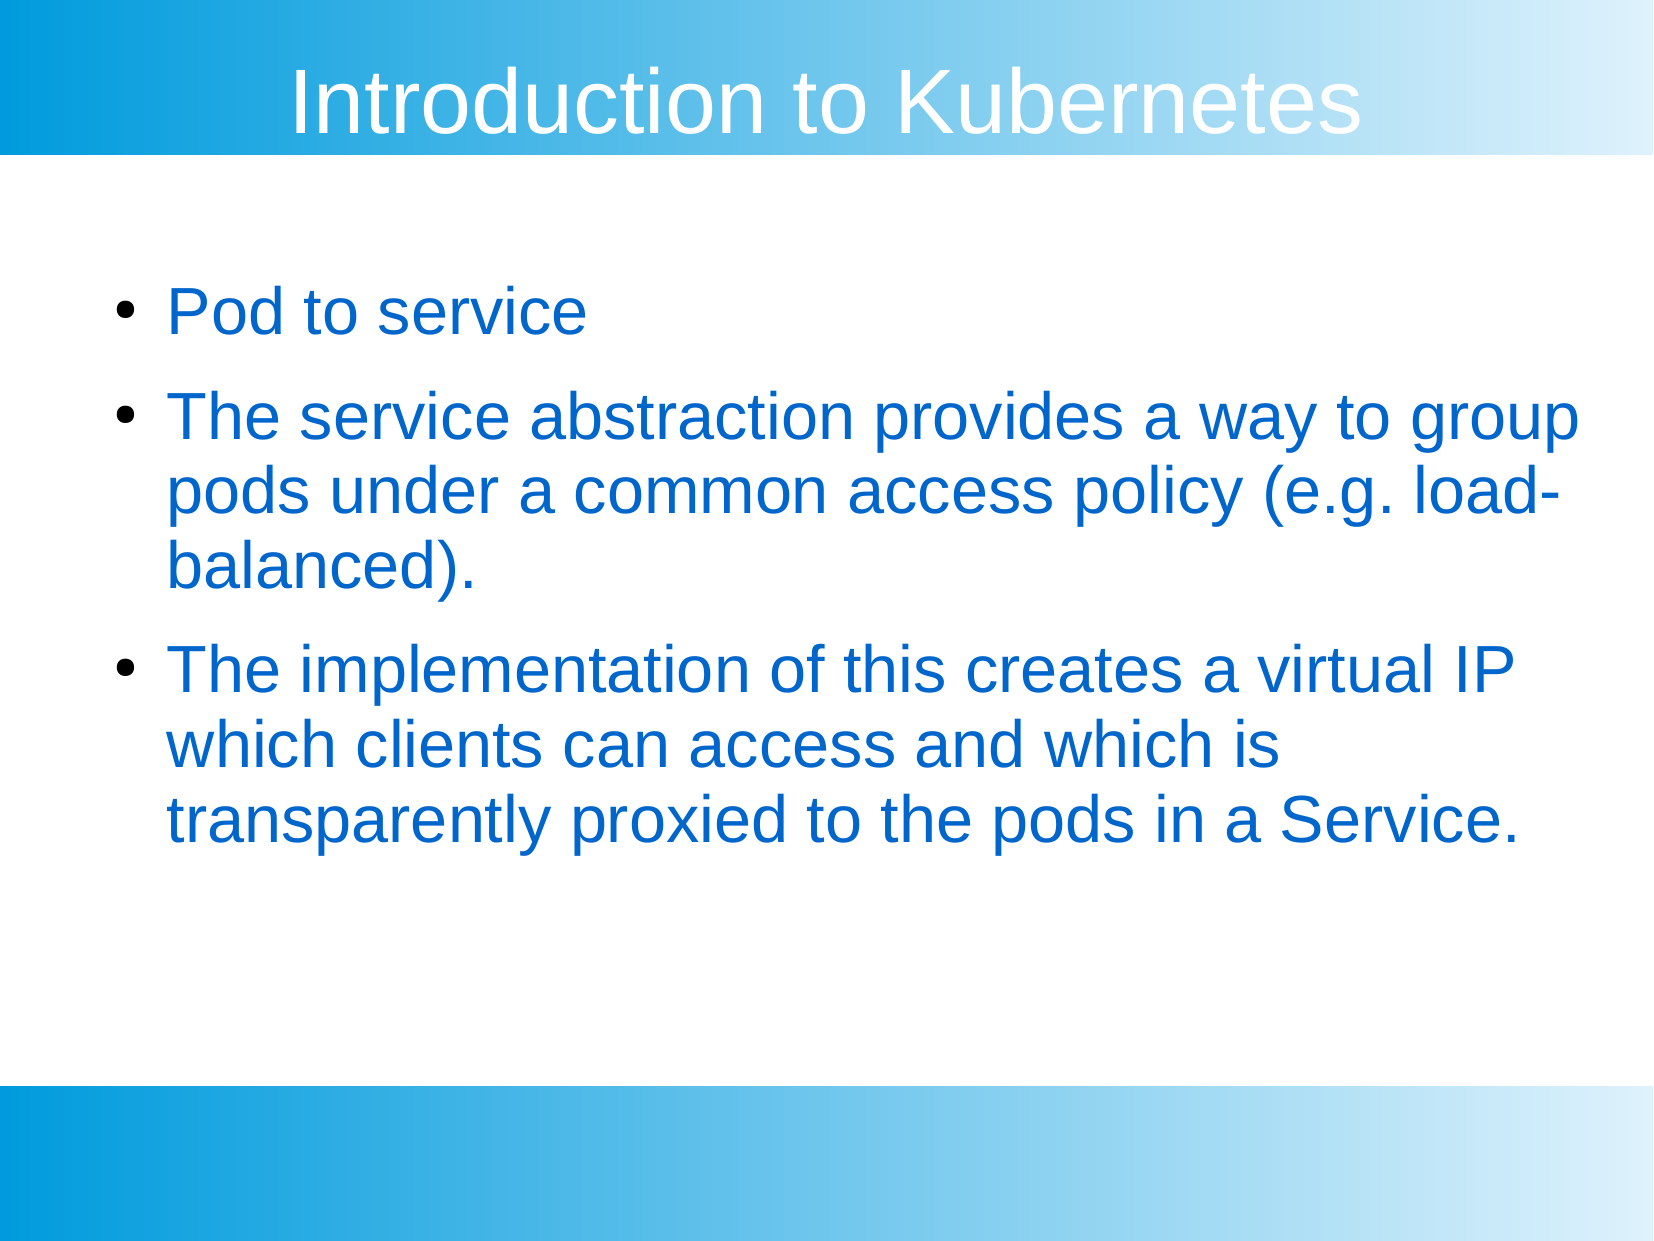

# Introduction to Kubernetes
Pod to service
The service abstraction provides a way to group pods under a common access policy (e.g. load-balanced).
The implementation of this creates a virtual IP which clients can access and which is transparently proxied to the pods in a Service.